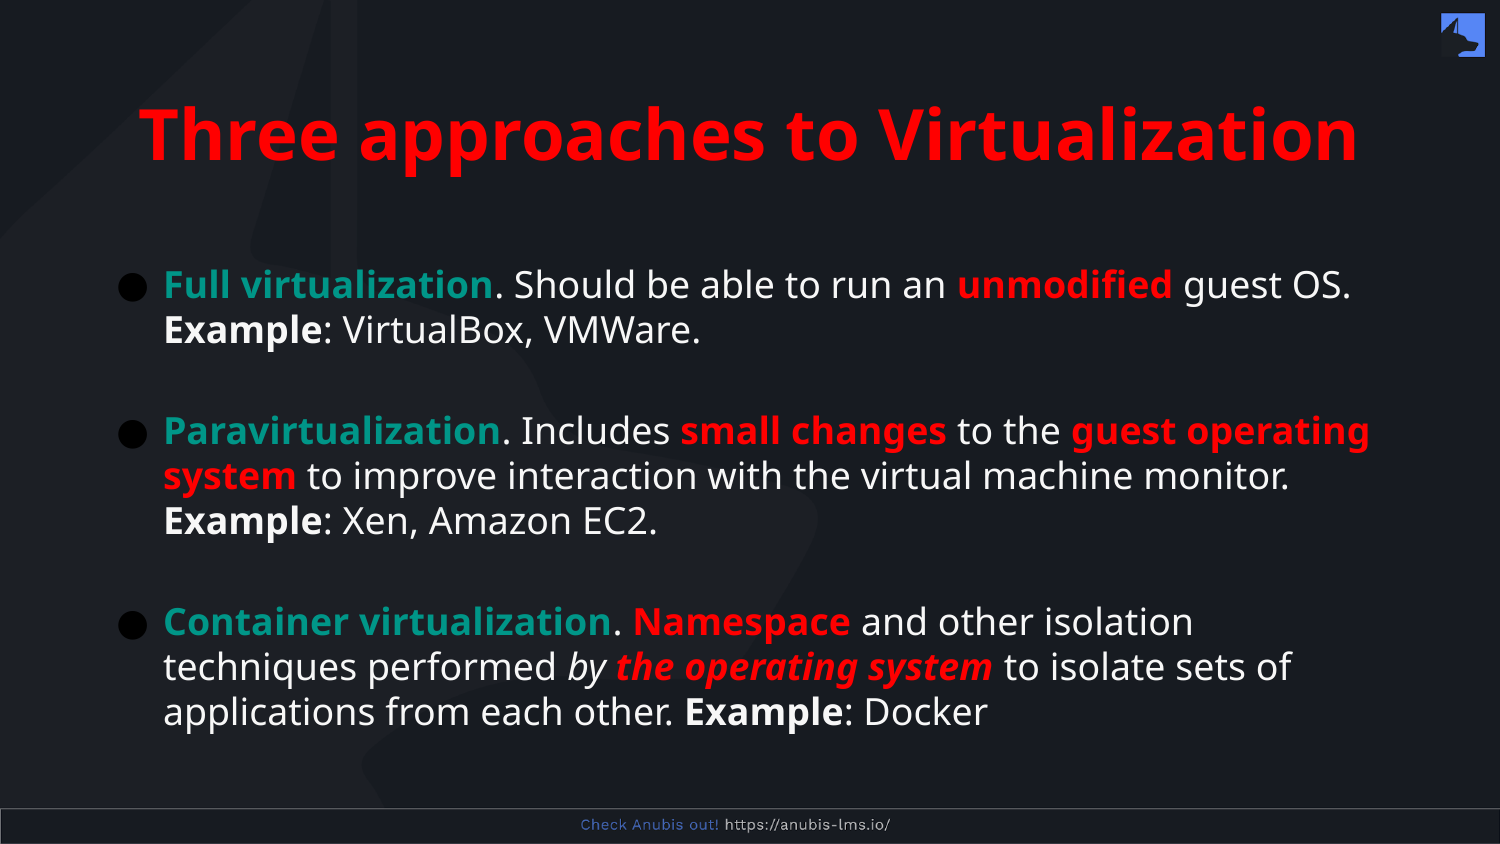

# Three approaches to Virtualization
Full virtualization. Should be able to run an unmodified guest OS. Example: VirtualBox, VMWare.
Paravirtualization. Includes small changes to the guest operating system to improve interaction with the virtual machine monitor. Example: Xen, Amazon EC2.
Container virtualization. Namespace and other isolation techniques performed by the operating system to isolate sets of applications from each other. Example: Docker